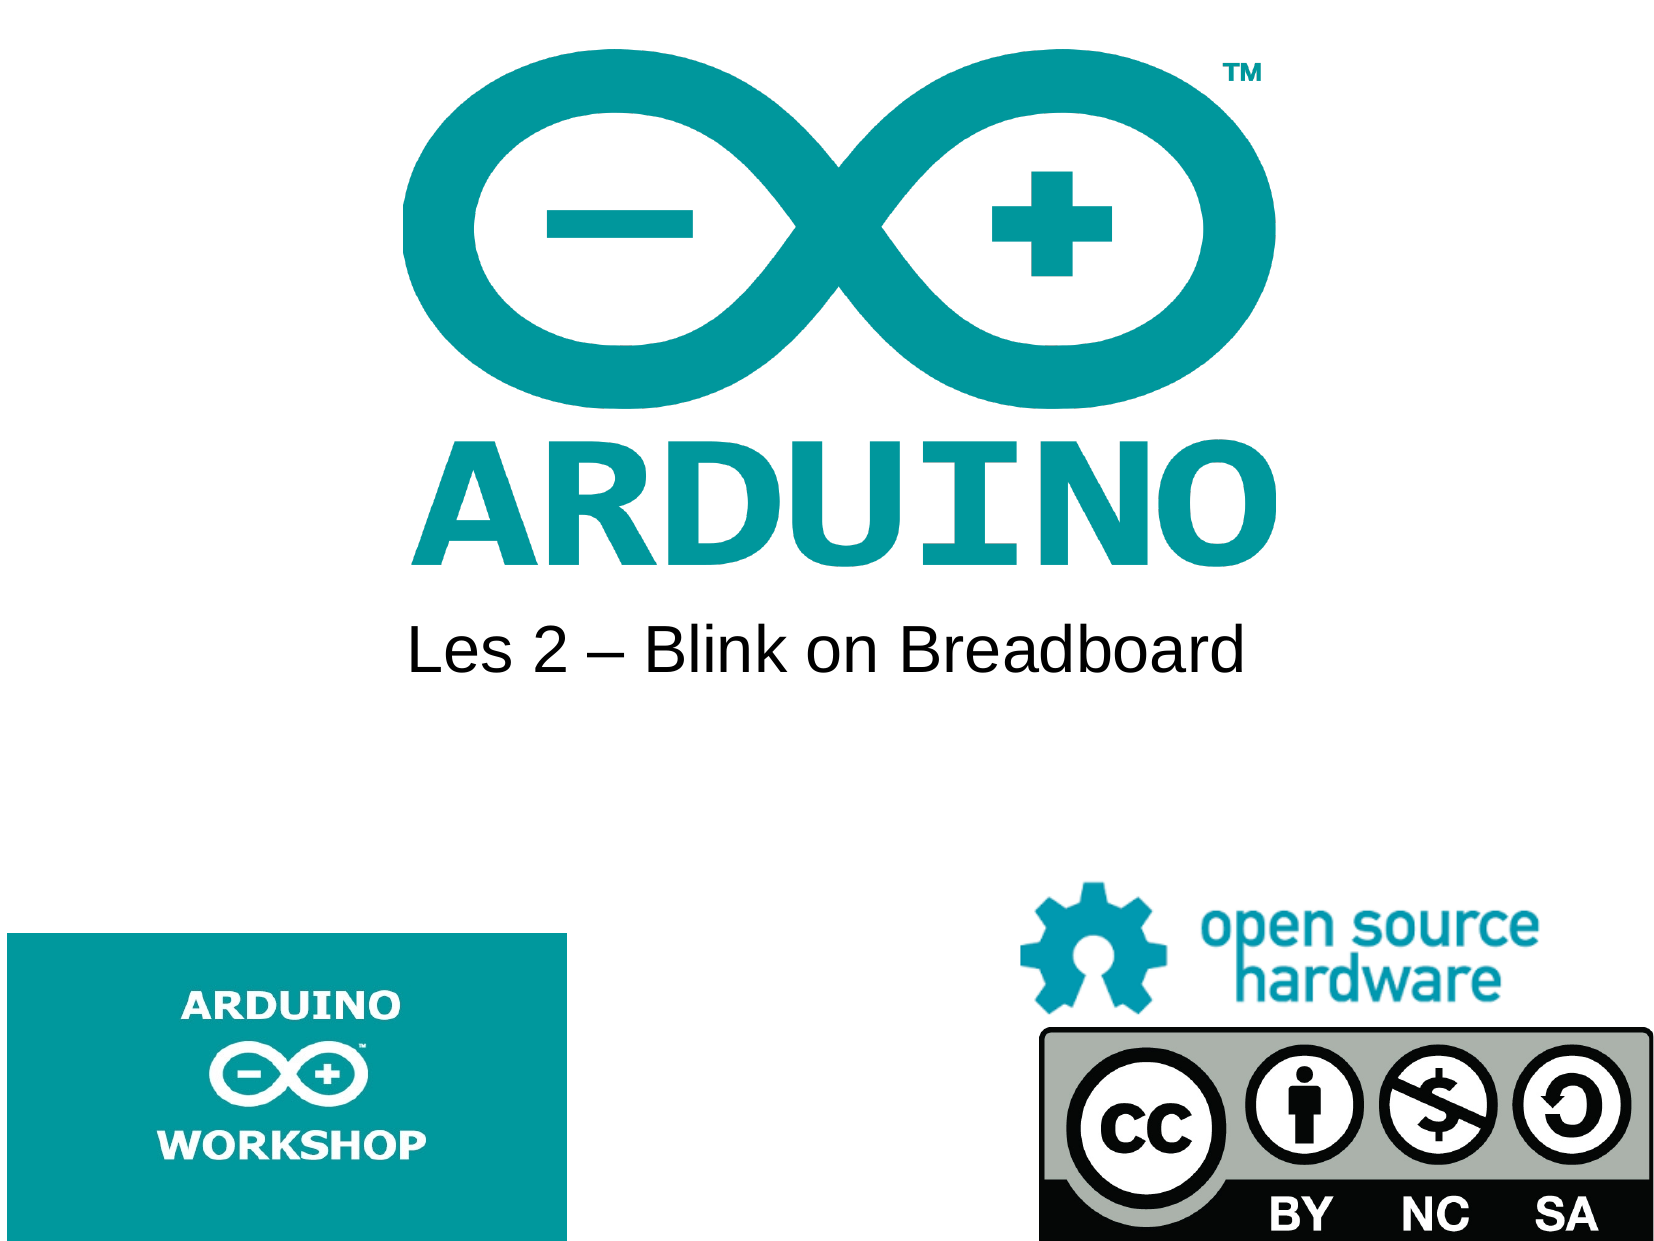

# Les 2 – Blink on Breadboard